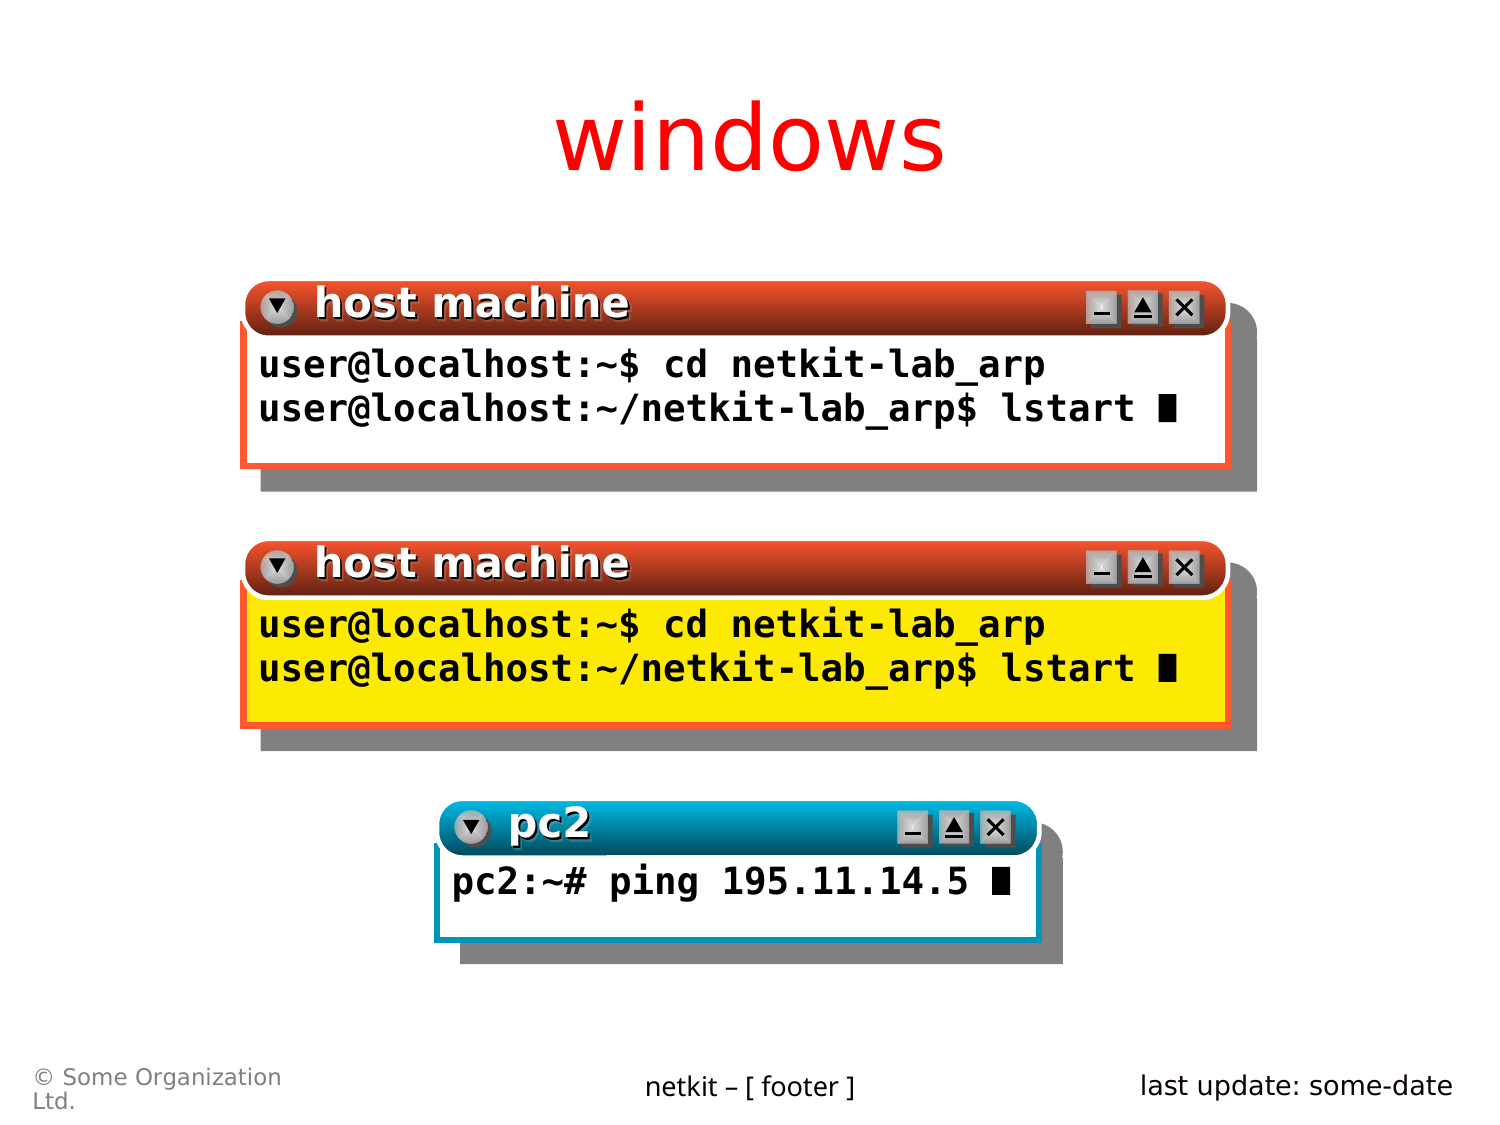

# windows
host machine
user@localhost:~$ cd netkit-lab_arp
user@localhost:~/netkit-lab_arp$ lstart ┃
host machine
user@localhost:~$ cd netkit-lab_arp
user@localhost:~/netkit-lab_arp$ lstart ┃
pc2
pc2:~# ping 195.11.14.5 ┃
footer
some-date